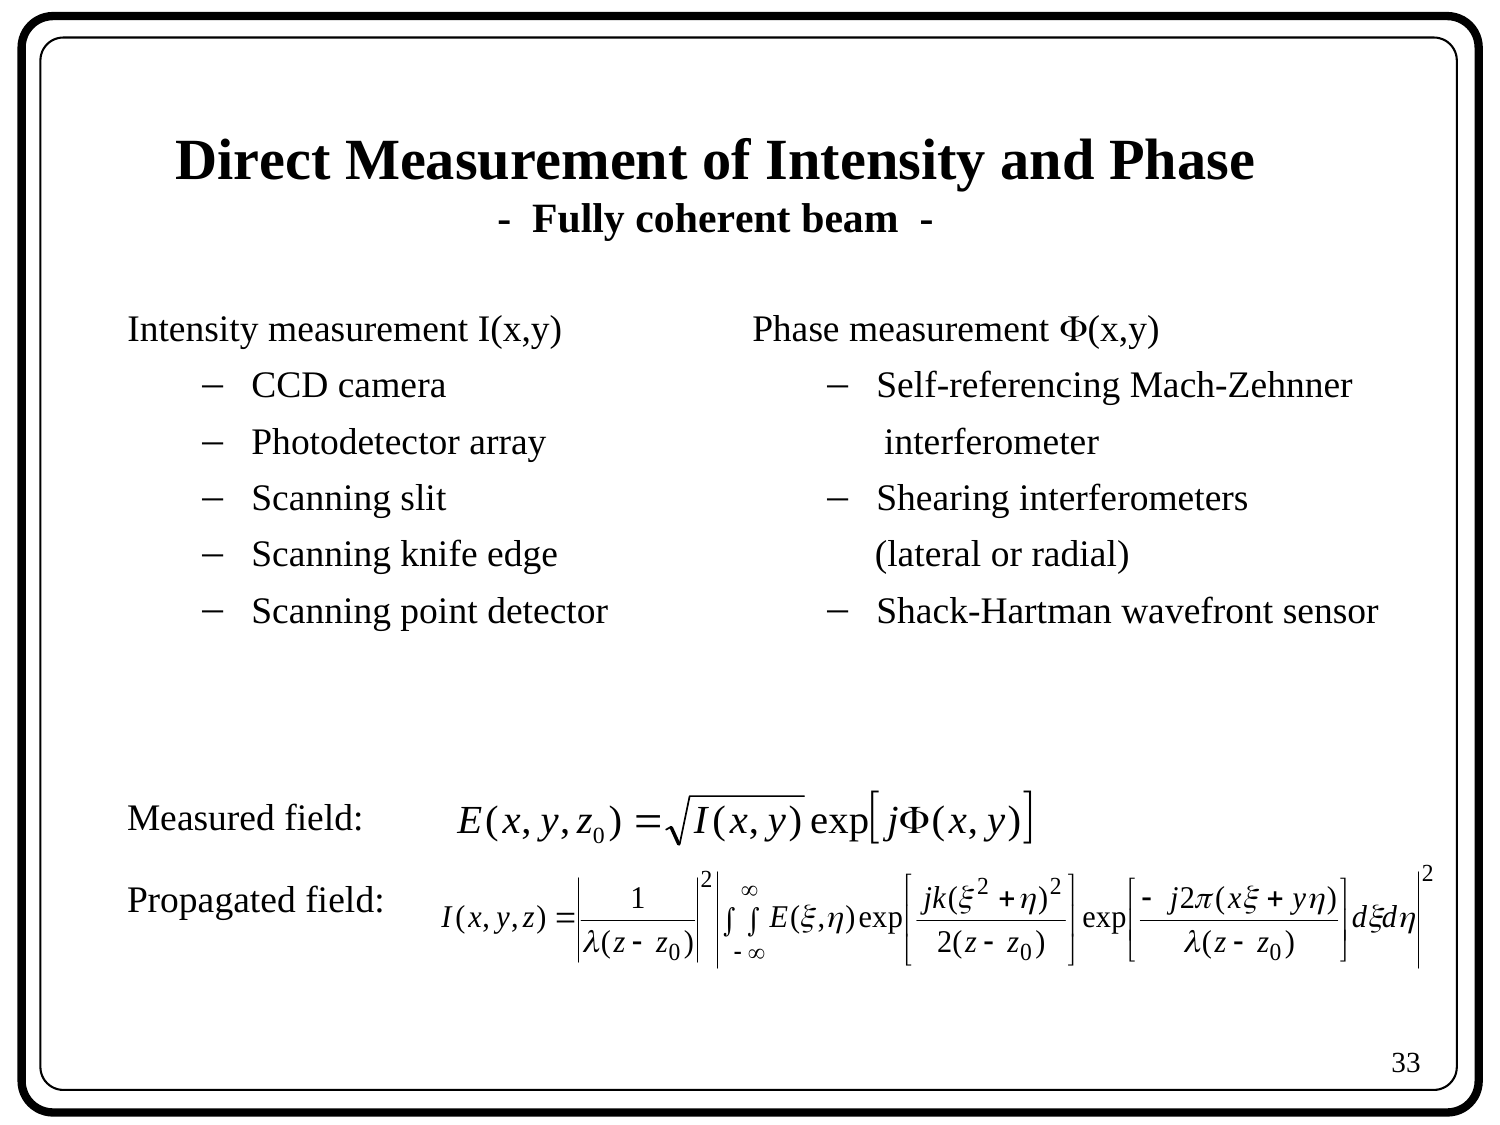

Direct Measurement of Intensity and Phase
- Fully coherent beam -
Intensity measurement I(x,y)
 CCD camera
 Photodetector array
 Scanning slit
 Scanning knife edge
 Scanning point detector
Phase measurement (x,y)
 Self-referencing Mach-Zehnner
 interferometer
 Shearing interferometers
 (lateral or radial)
 Shack-Hartman wavefront sensor
Measured field:
Propagated field: